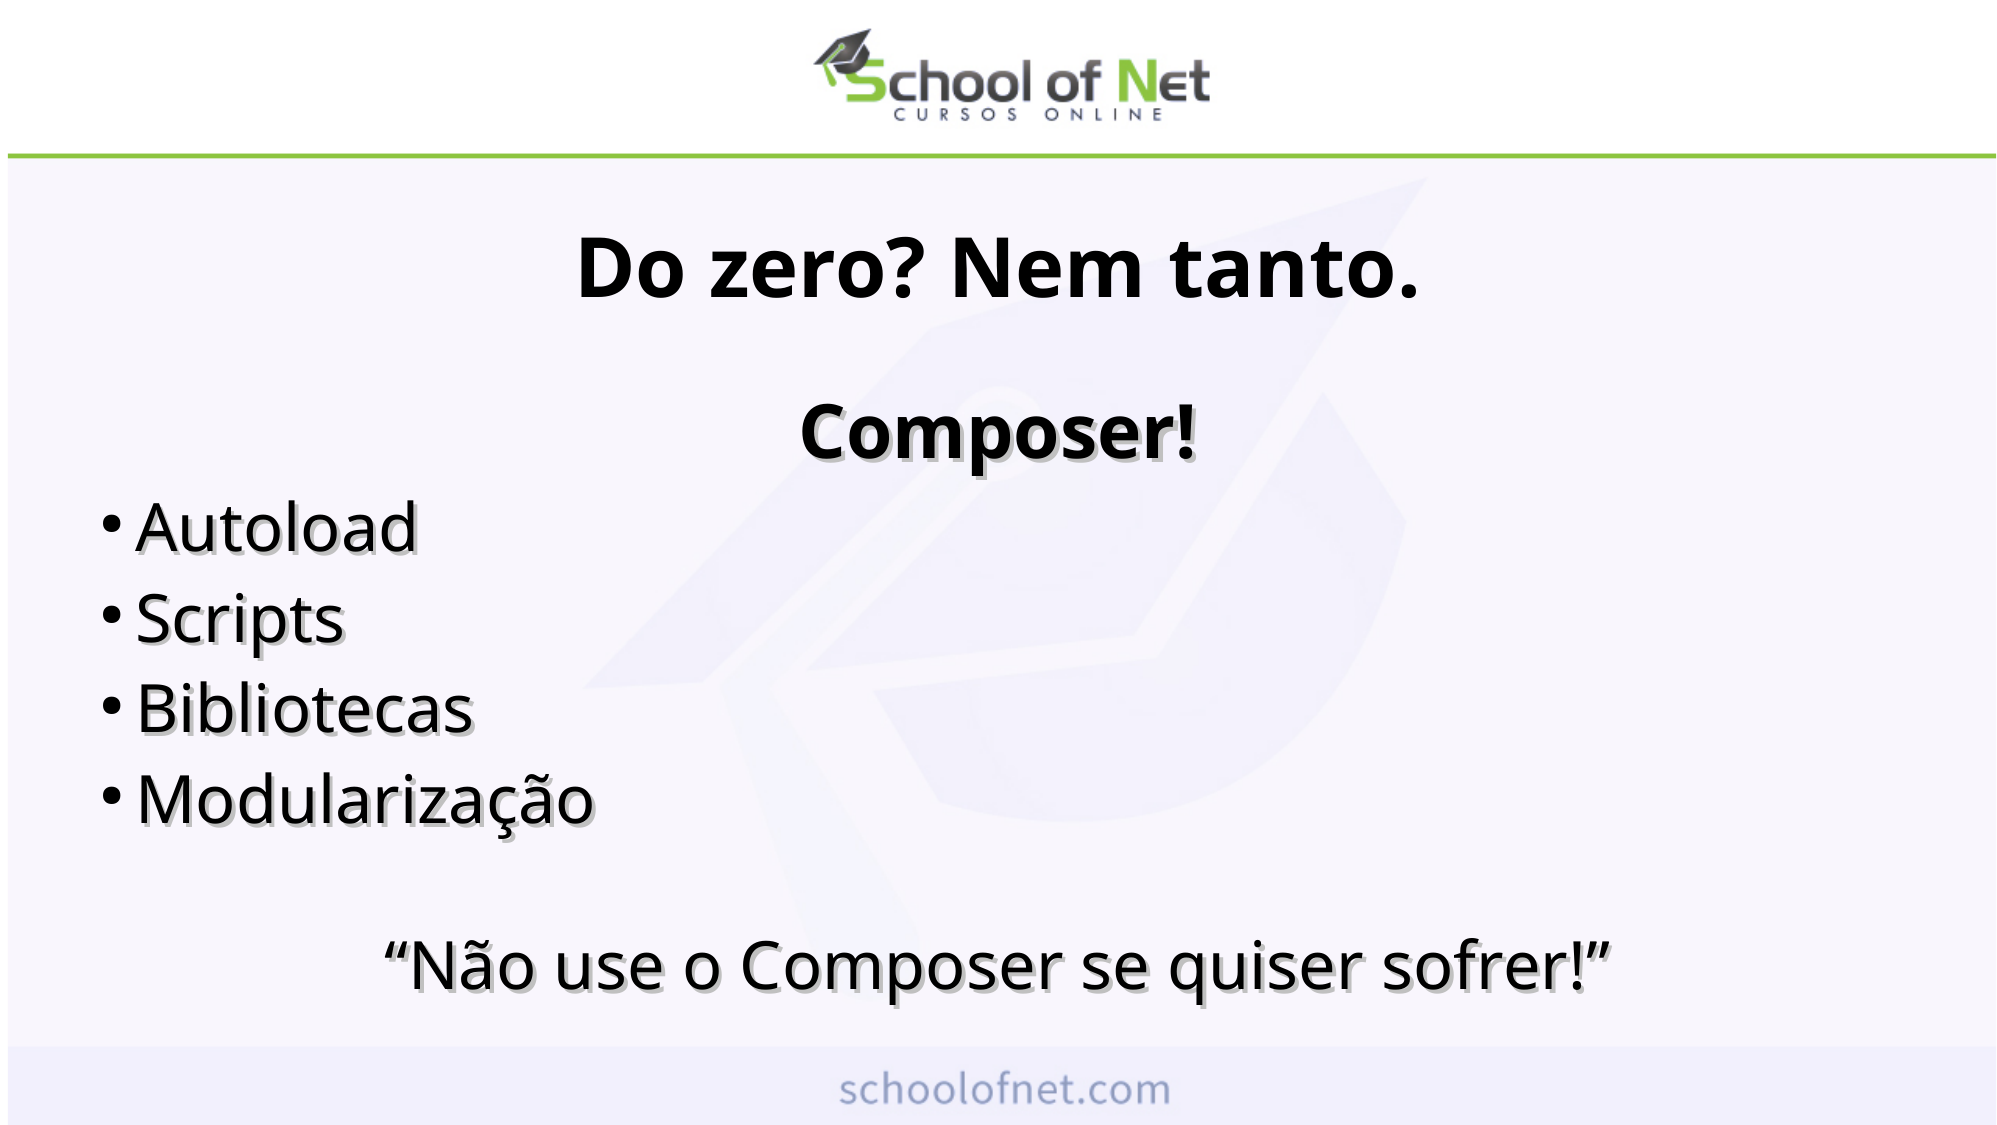

# Do zero? Nem tanto.
Composer!
Autoload
Scripts
Bibliotecas
Modularização
“Não use o Composer se quiser sofrer!”